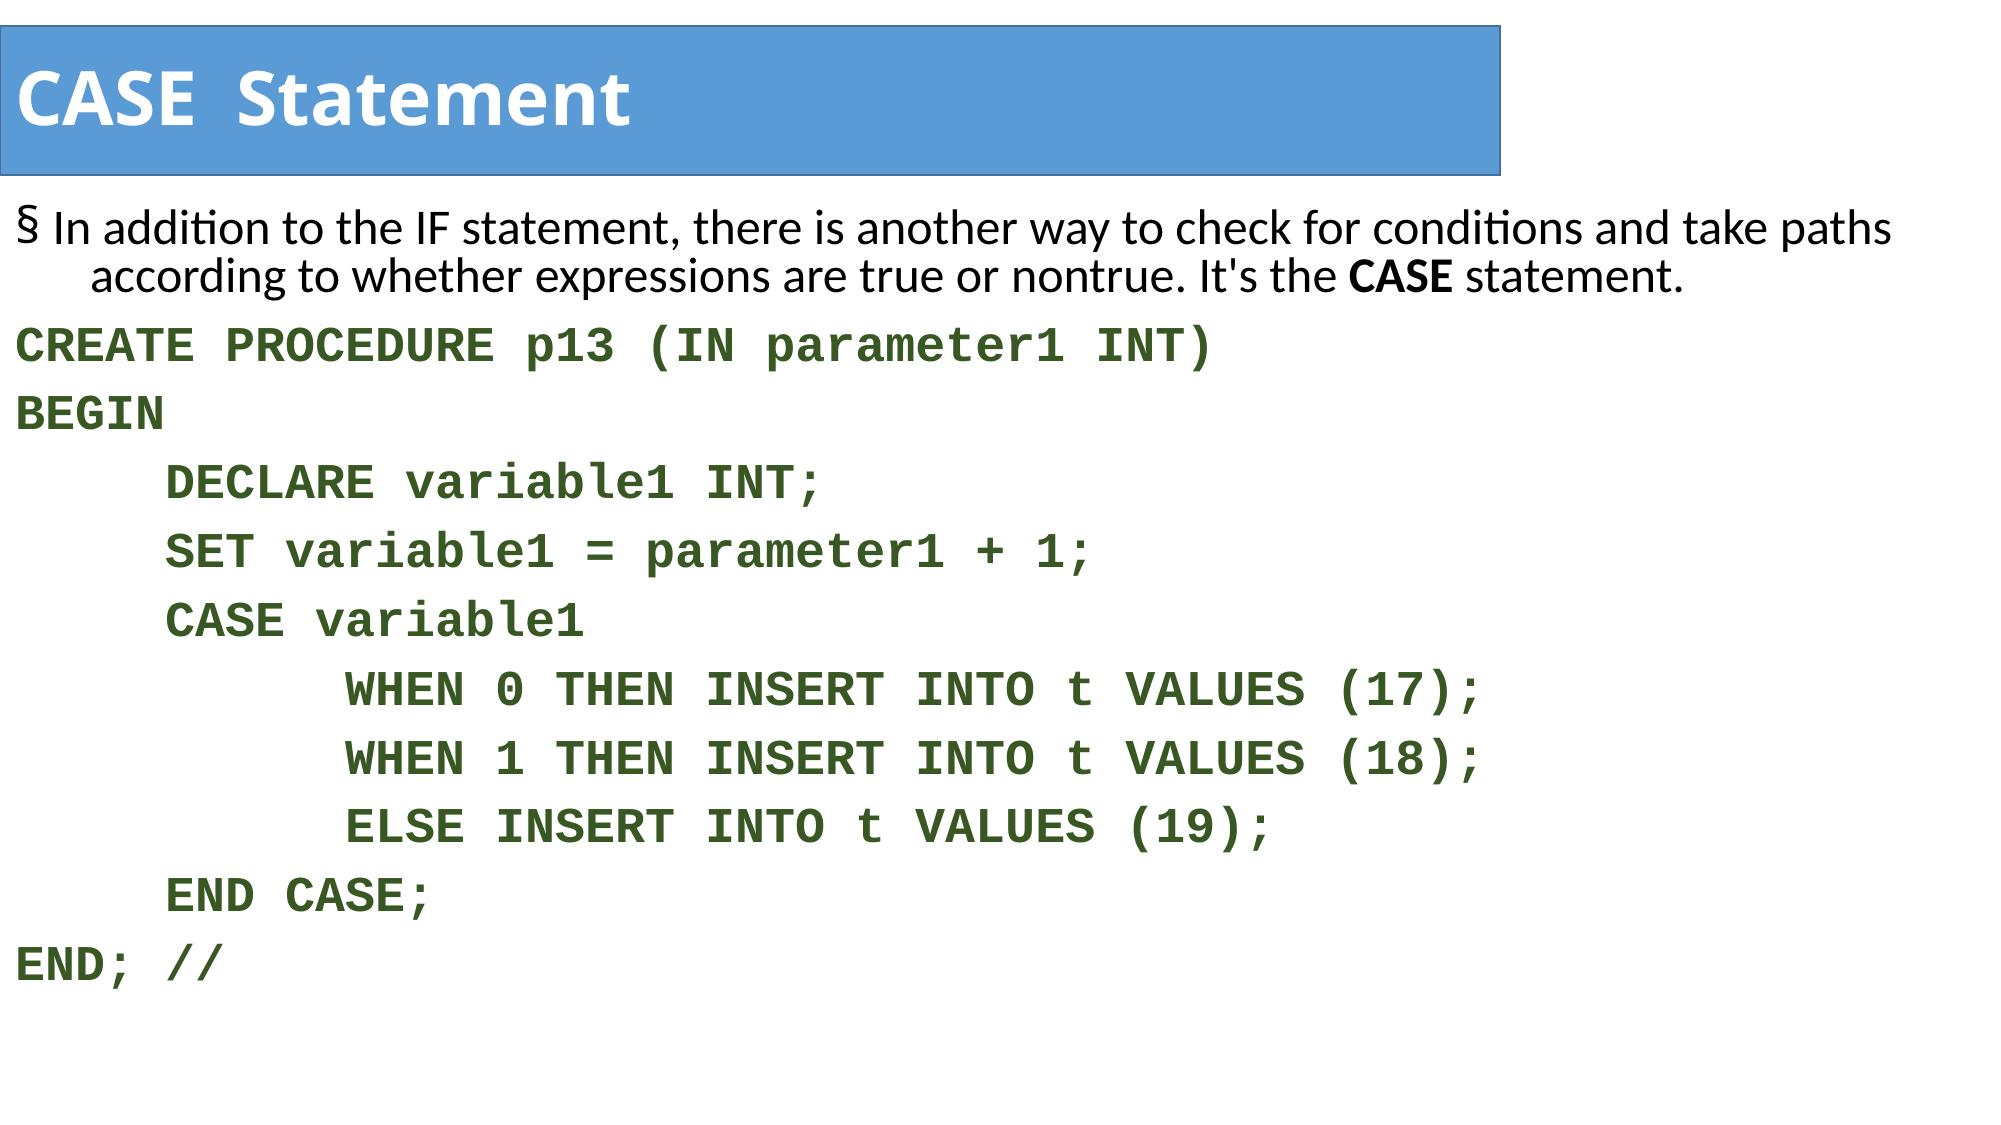

# CASE  Statement
In addition to the IF statement, there is another way to check for conditions and take paths according to whether expressions are true or non­true. It's the CASE statement.
CREATE PROCEDURE p13 (IN parameter1 INT)
BEGIN
 DECLARE variable1 INT;
 SET variable1 = parameter1 + 1;
 CASE variable1
 WHEN 0 THEN INSERT INTO t VALUES (17);
 WHEN 1 THEN INSERT INTO t VALUES (18);
 ELSE INSERT INTO t VALUES (19);
 END CASE;
END; //